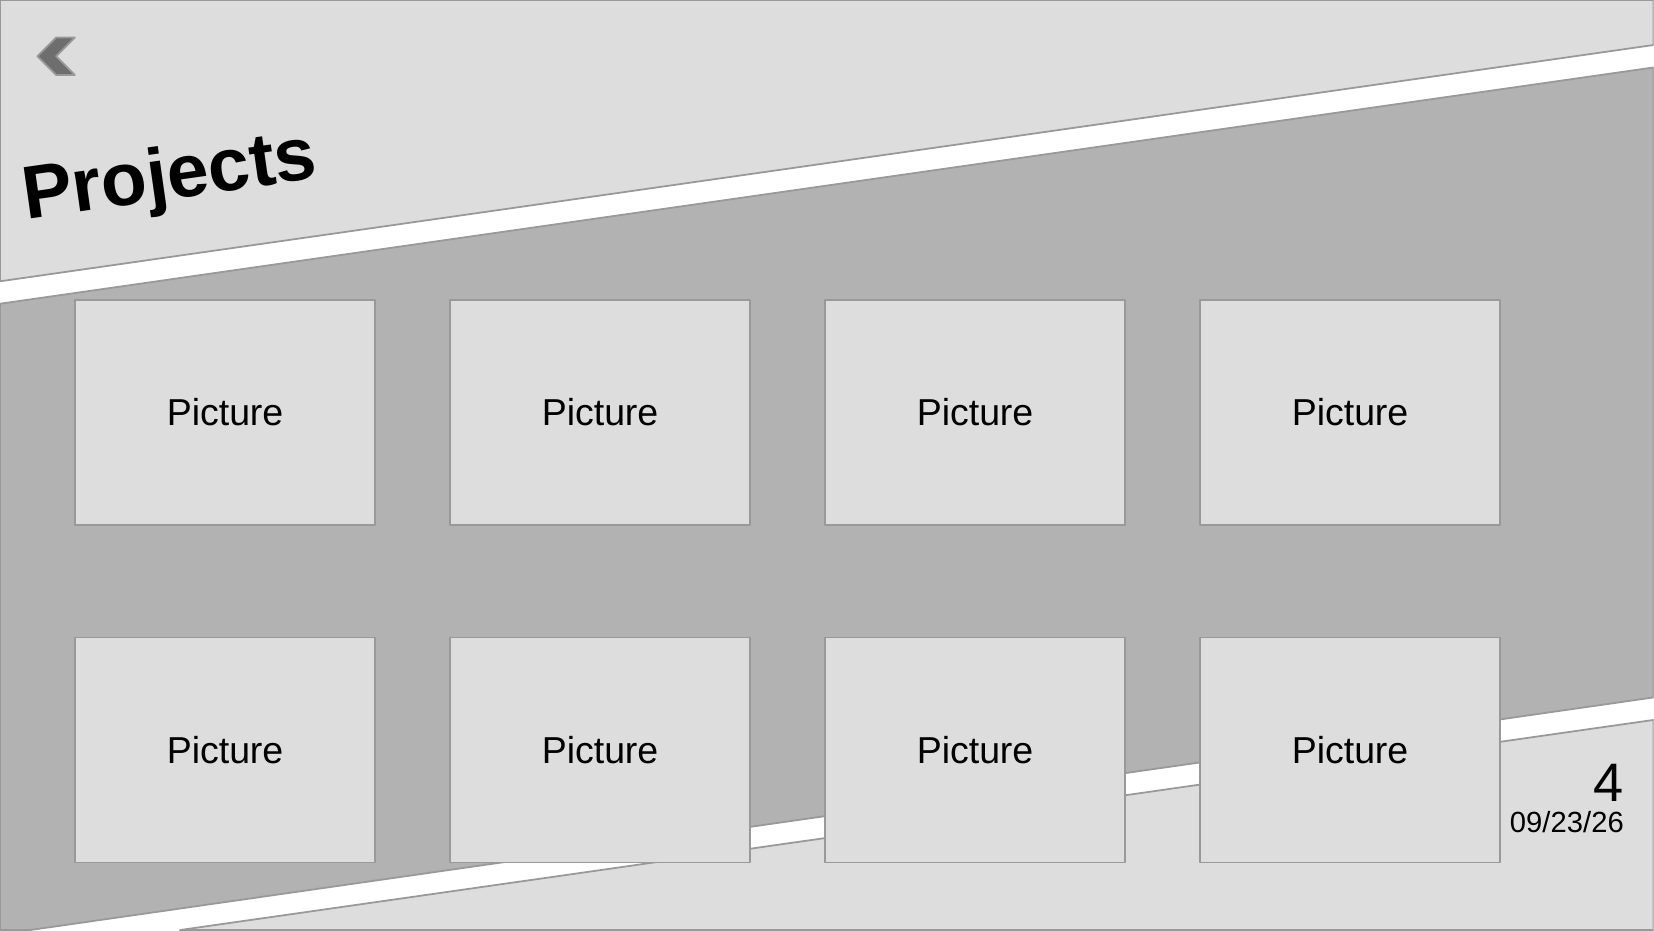

# Projects
Picture
Picture
Picture
Picture
Picture
Picture
Picture
Picture
4